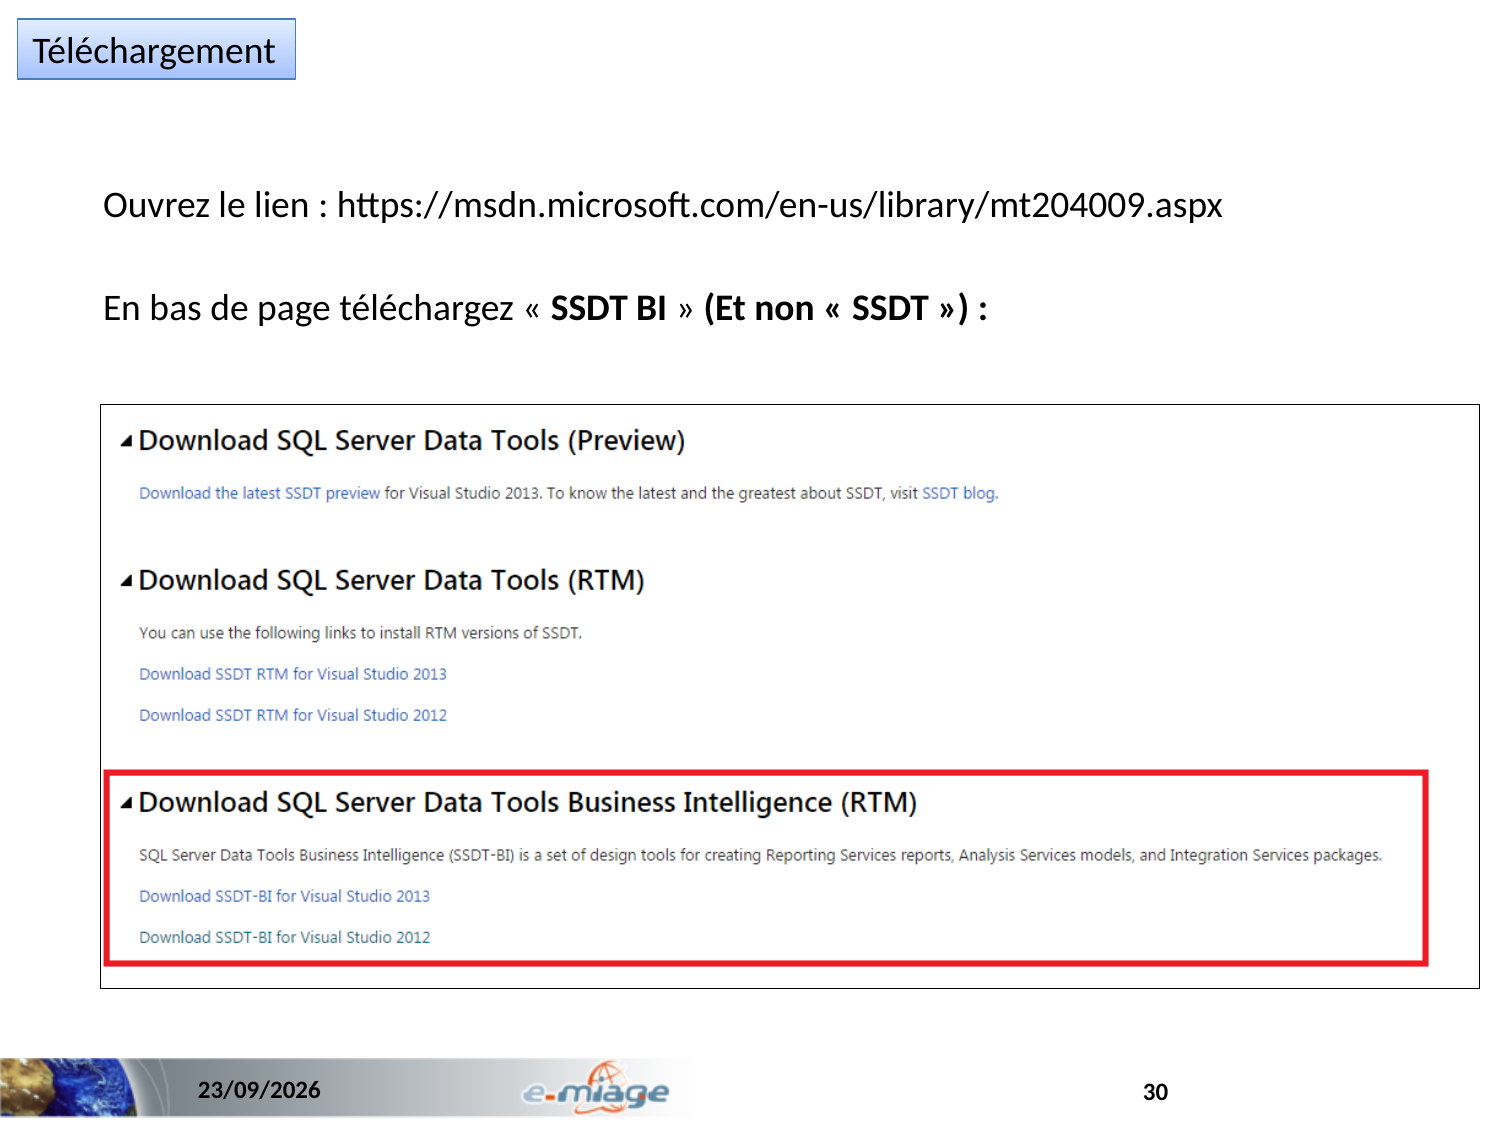

Téléchargement
Ouvrez le lien : https://msdn.microsoft.com/en-us/library/mt204009.aspx
En bas de page téléchargez « SSDT BI » (Et non « SSDT ») :